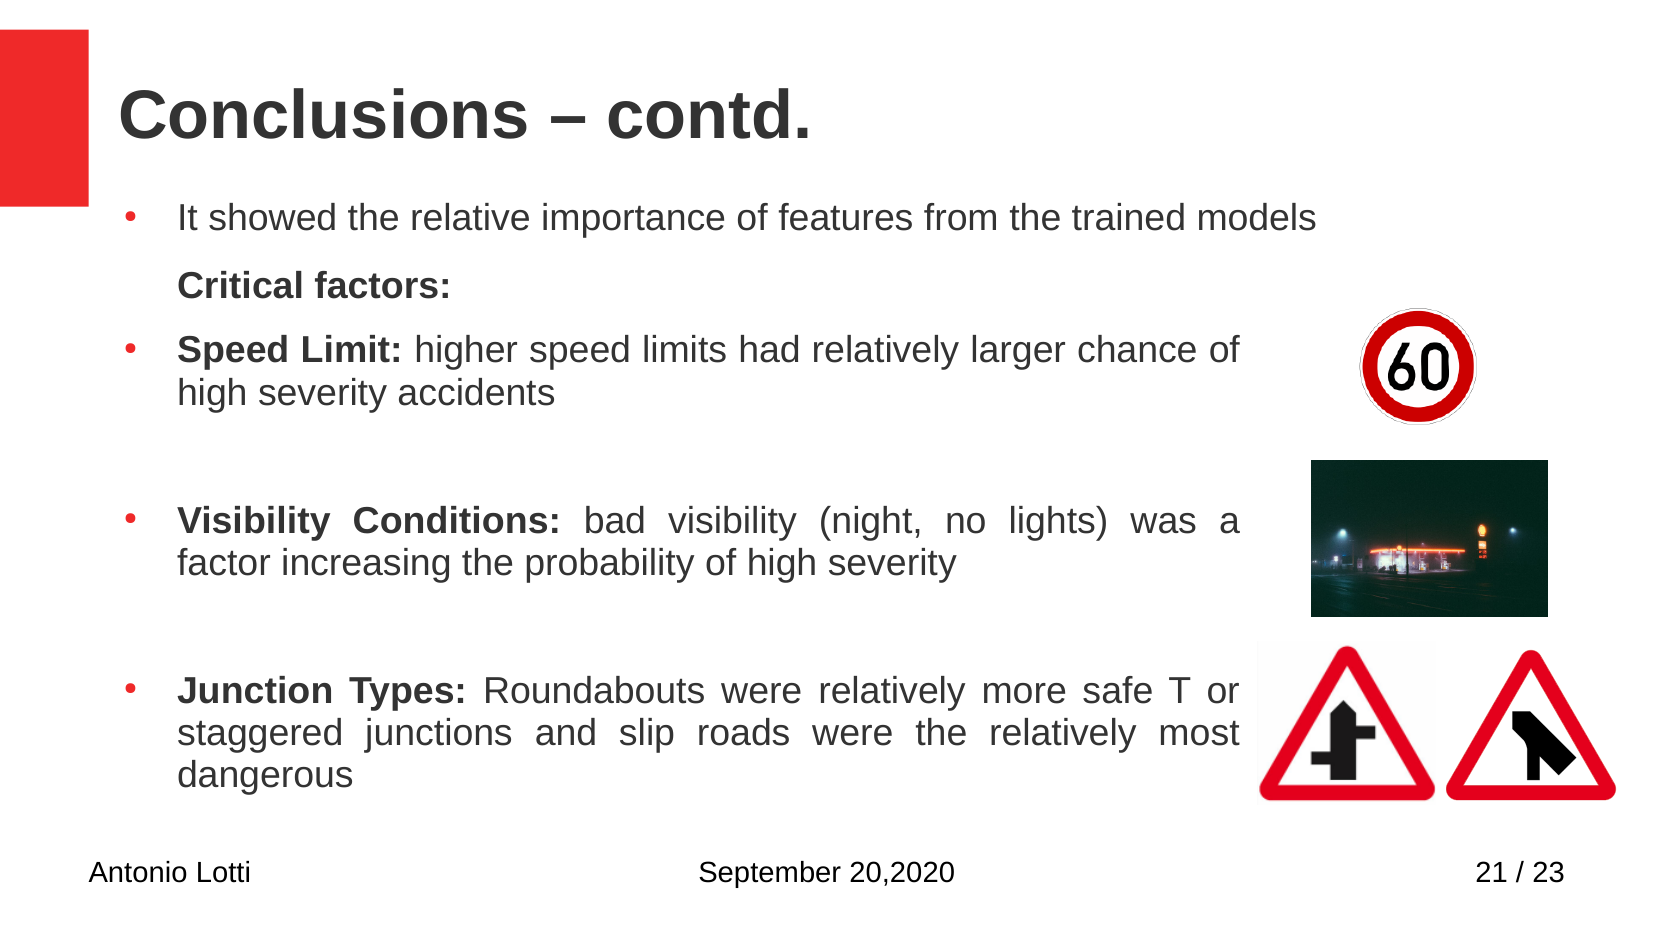

# Conclusions – contd.
It showed the relative importance of features from the trained models
Critical factors:
Speed Limit: higher speed limits had relatively larger chance of high severity accidents
Visibility Conditions: bad visibility (night, no lights) was a factor increasing the probability of high severity
Junction Types: Roundabouts were relatively more safe T or staggered junctions and slip roads were the relatively most dangerous
21